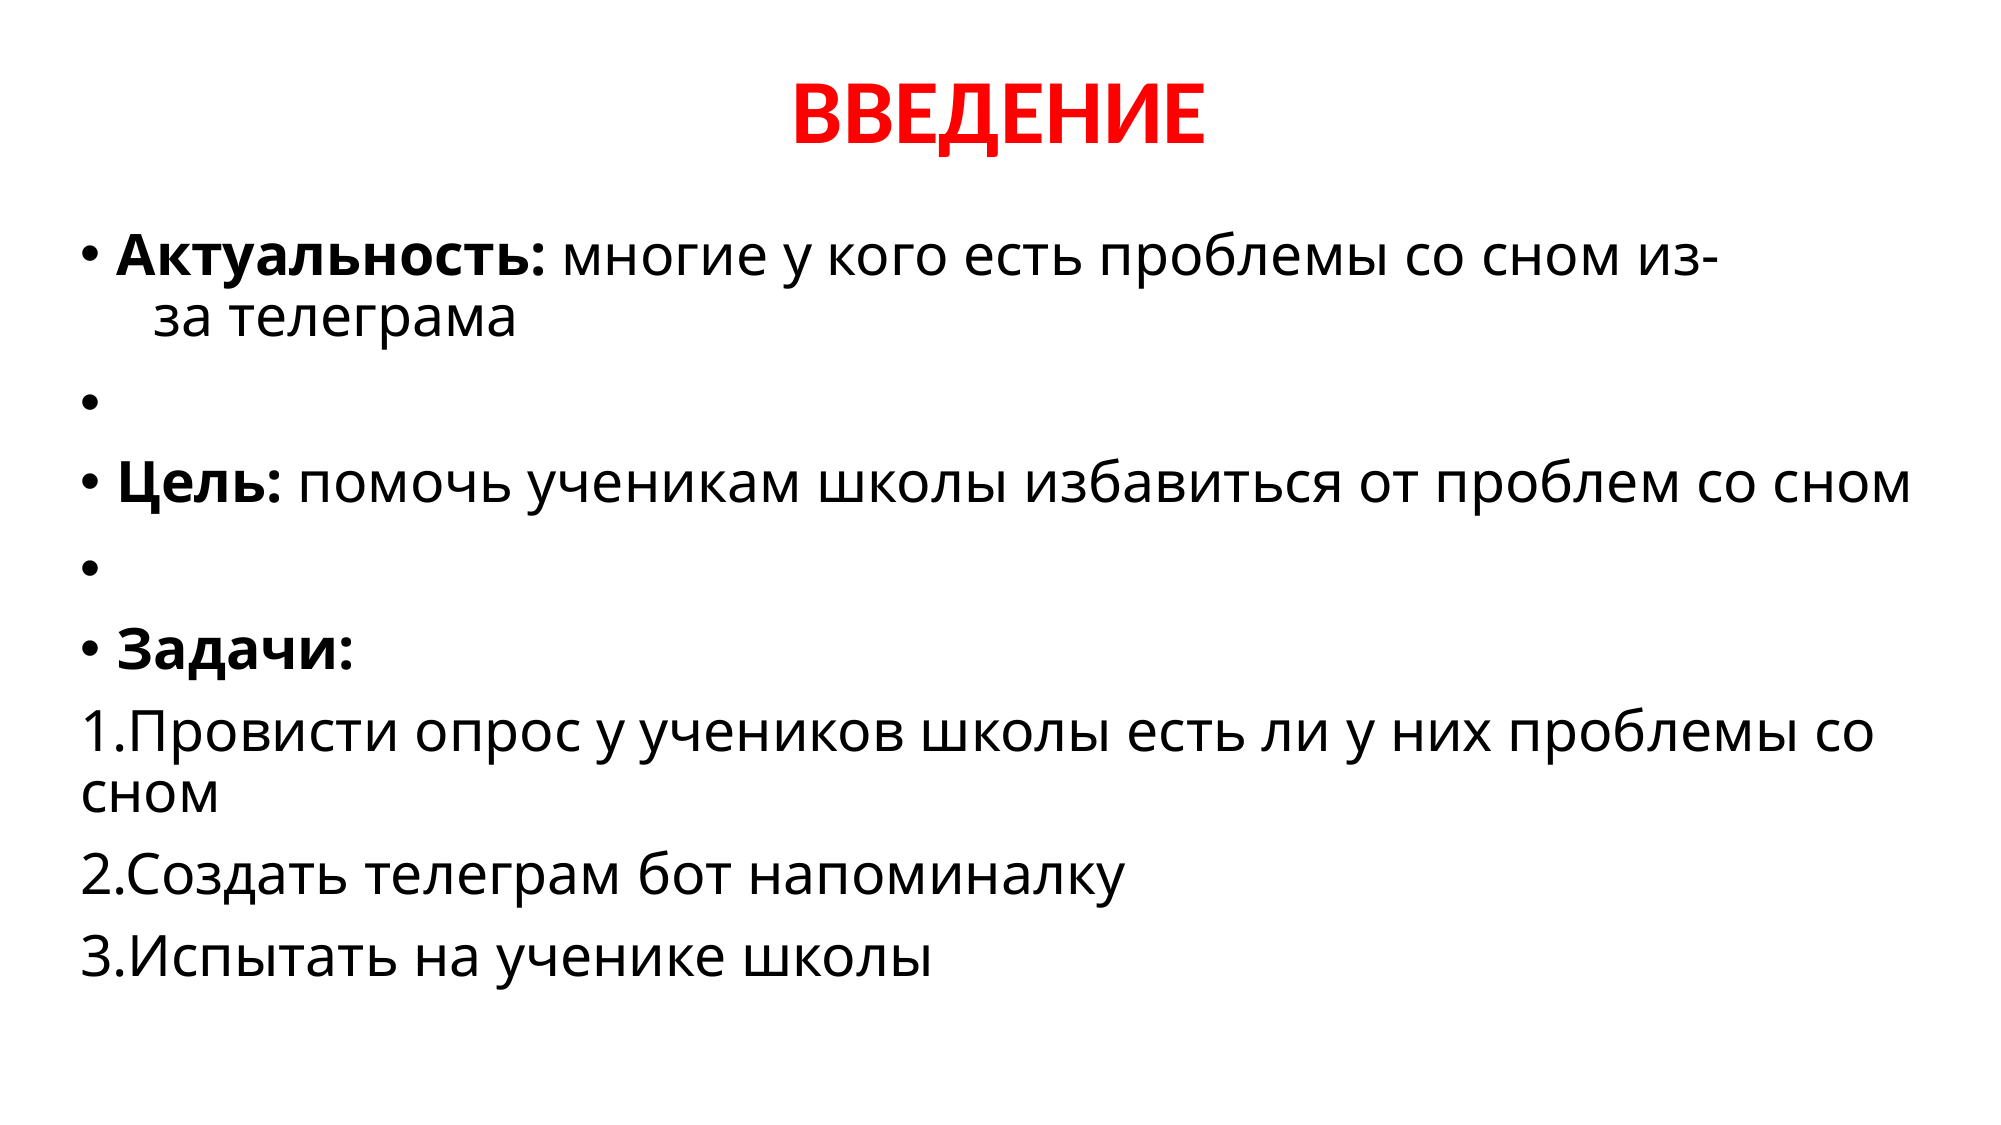

# ВВЕДЕНИЕ
Актуальность: многие у кого есть проблемы со сном из-за телеграма
Цель: помочь ученикам школы избавиться от проблем со сном
Задачи:
1.Провисти опрос у учеников школы есть ли у них проблемы со сном
2.Создать телеграм бот напоминалку
3.Испытать на ученике школы